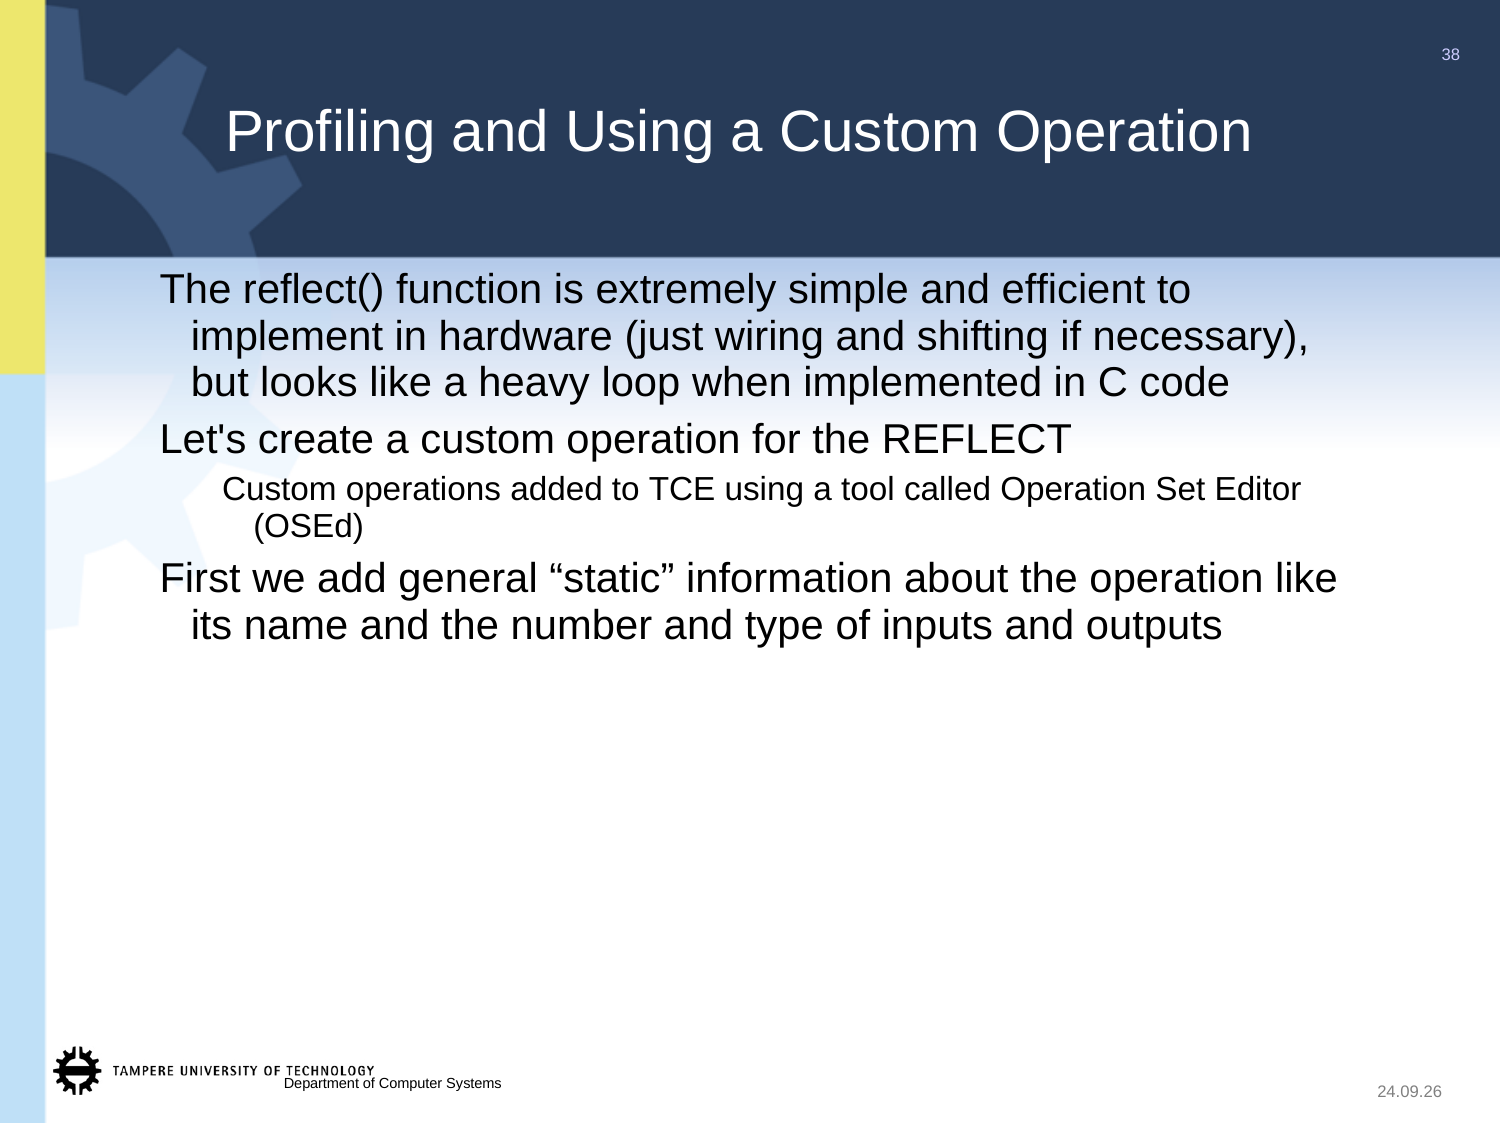

# Profiling and Using a Custom Operation
38
The reflect() function is extremely simple and efficient to implement in hardware (just wiring and shifting if necessary), but looks like a heavy loop when implemented in C code
Let's create a custom operation for the REFLECT
Custom operations added to TCE using a tool called Operation Set Editor (OSEd)
First we add general “static” information about the operation like its name and the number and type of inputs and outputs